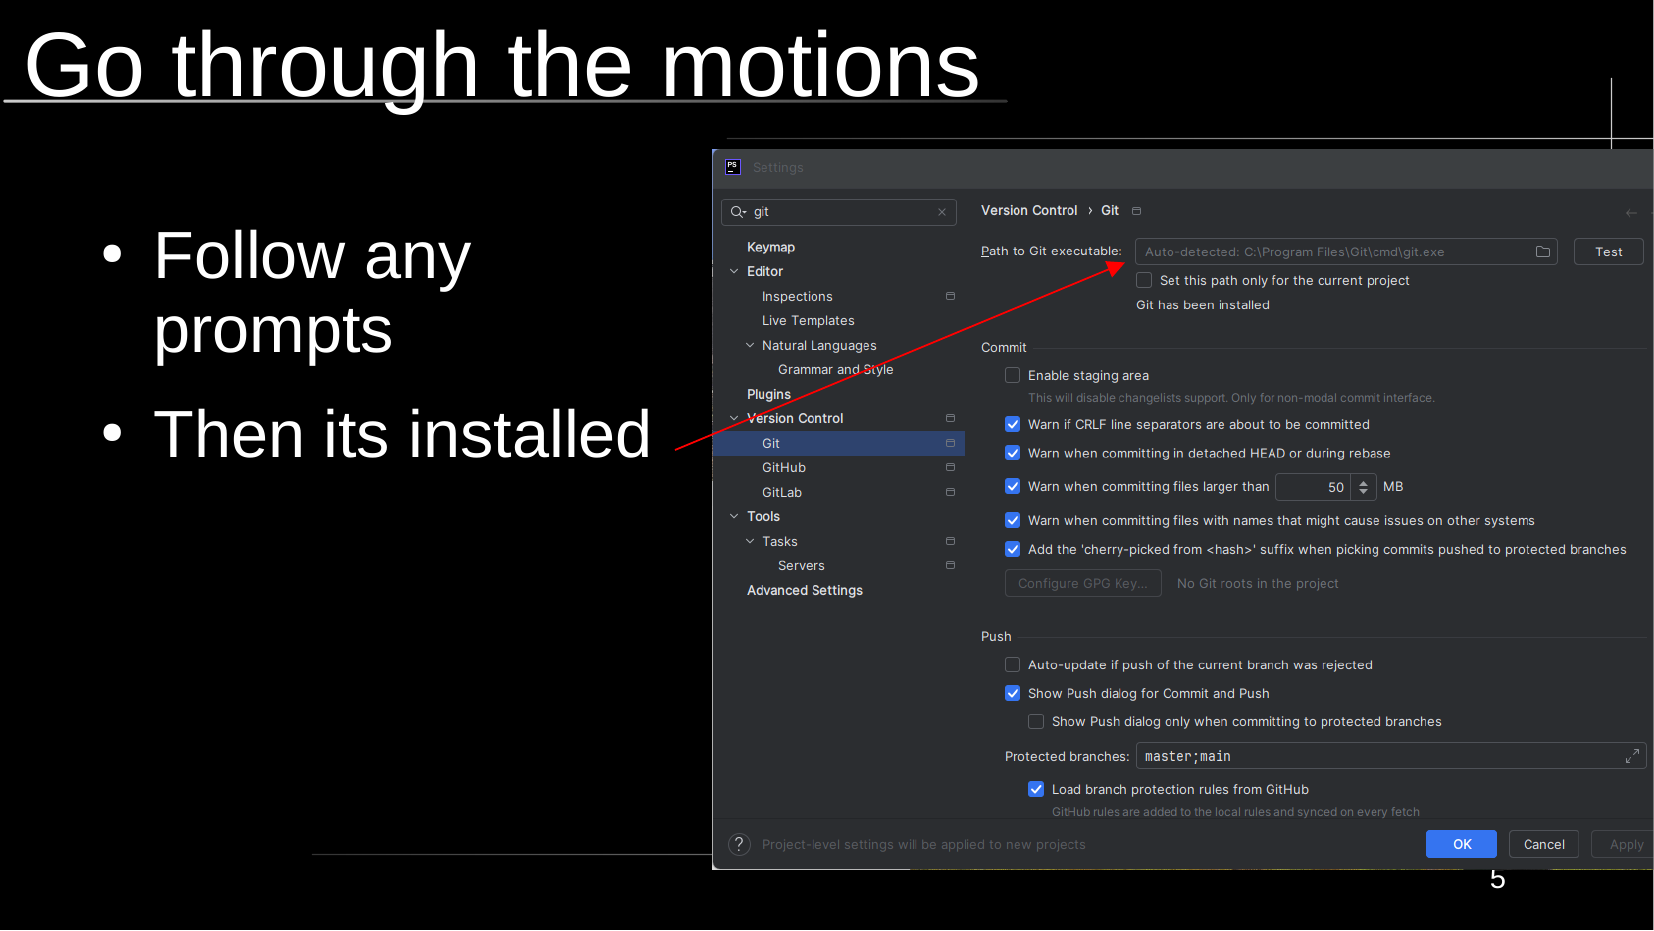

# Go through the motions
Follow any
prompts
Then its installed
5